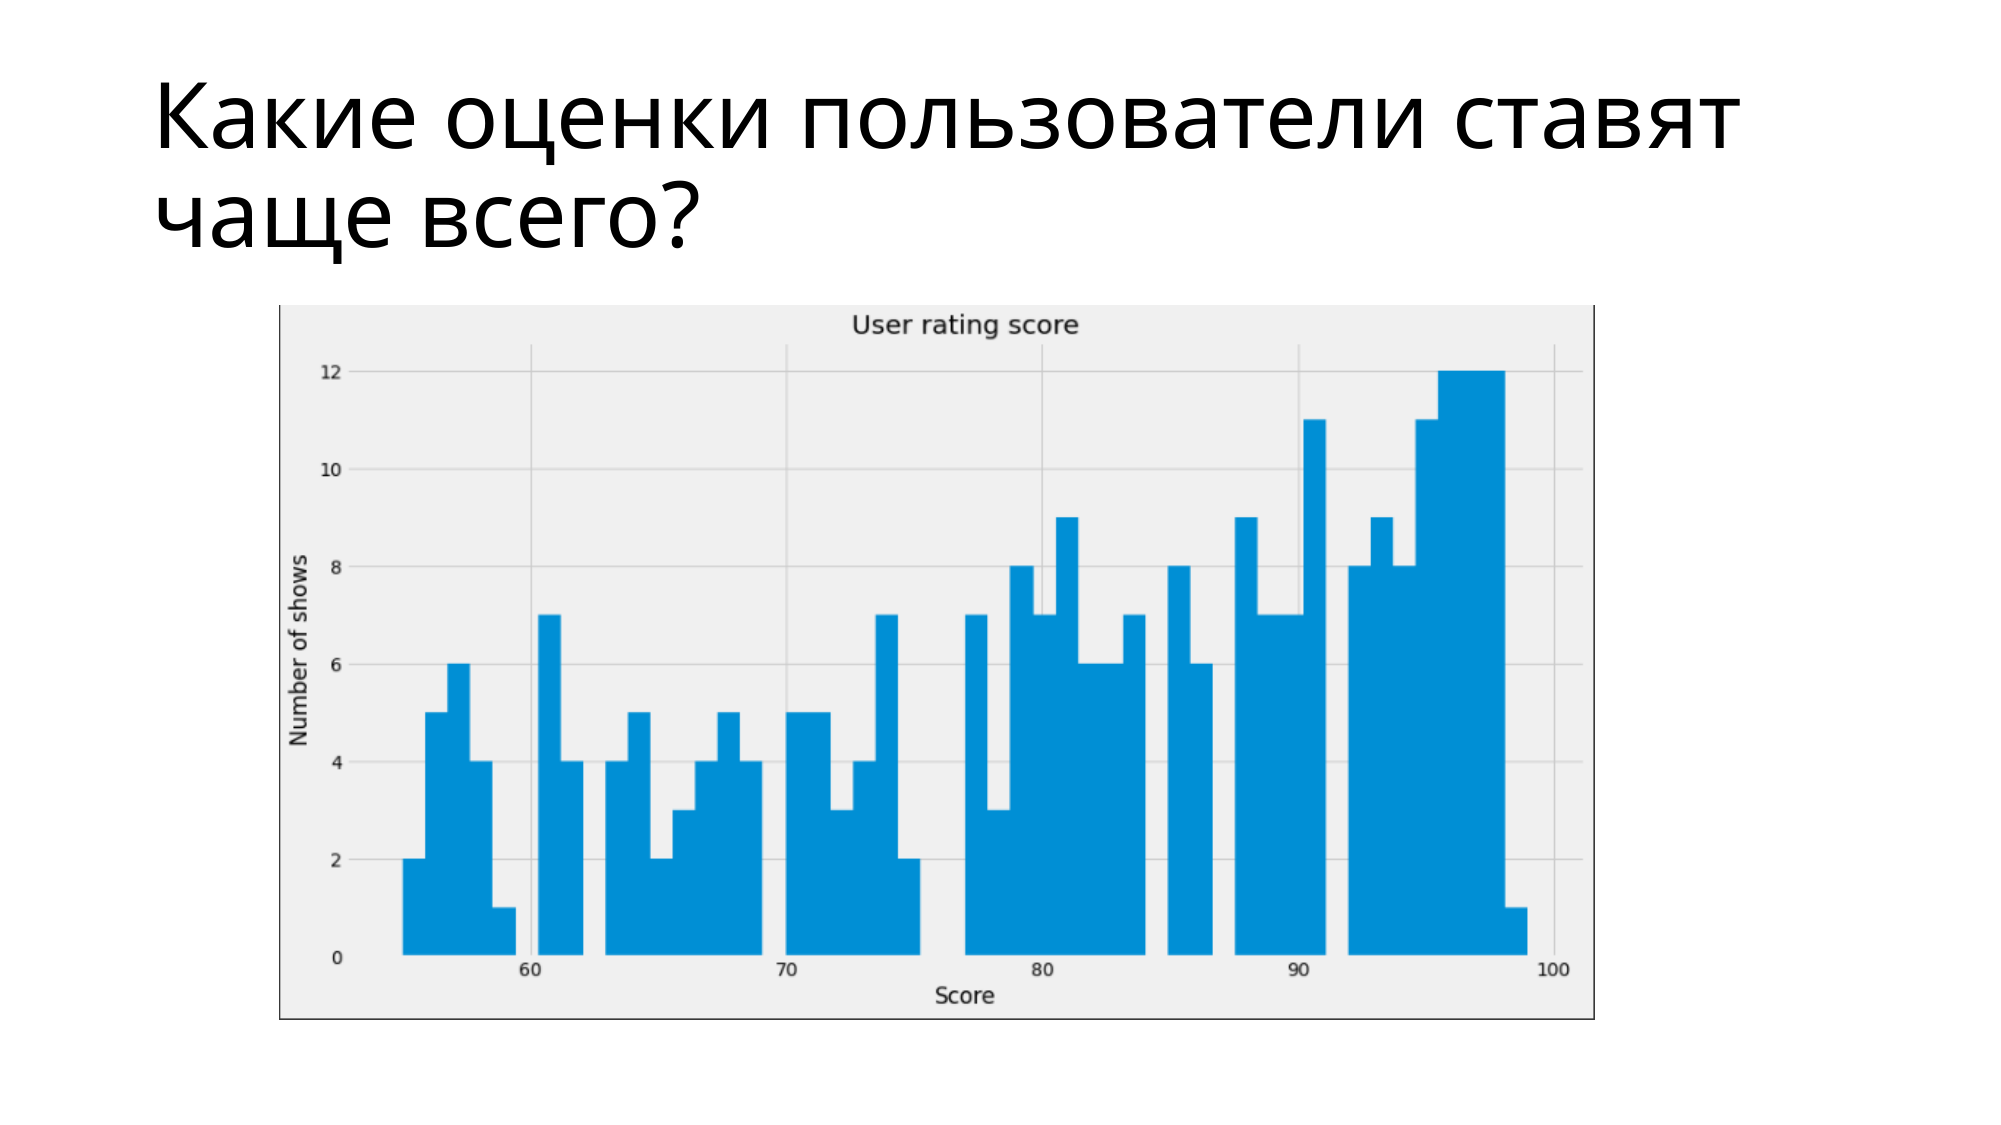

# Какие оценки пользователи ставят чаще всего?